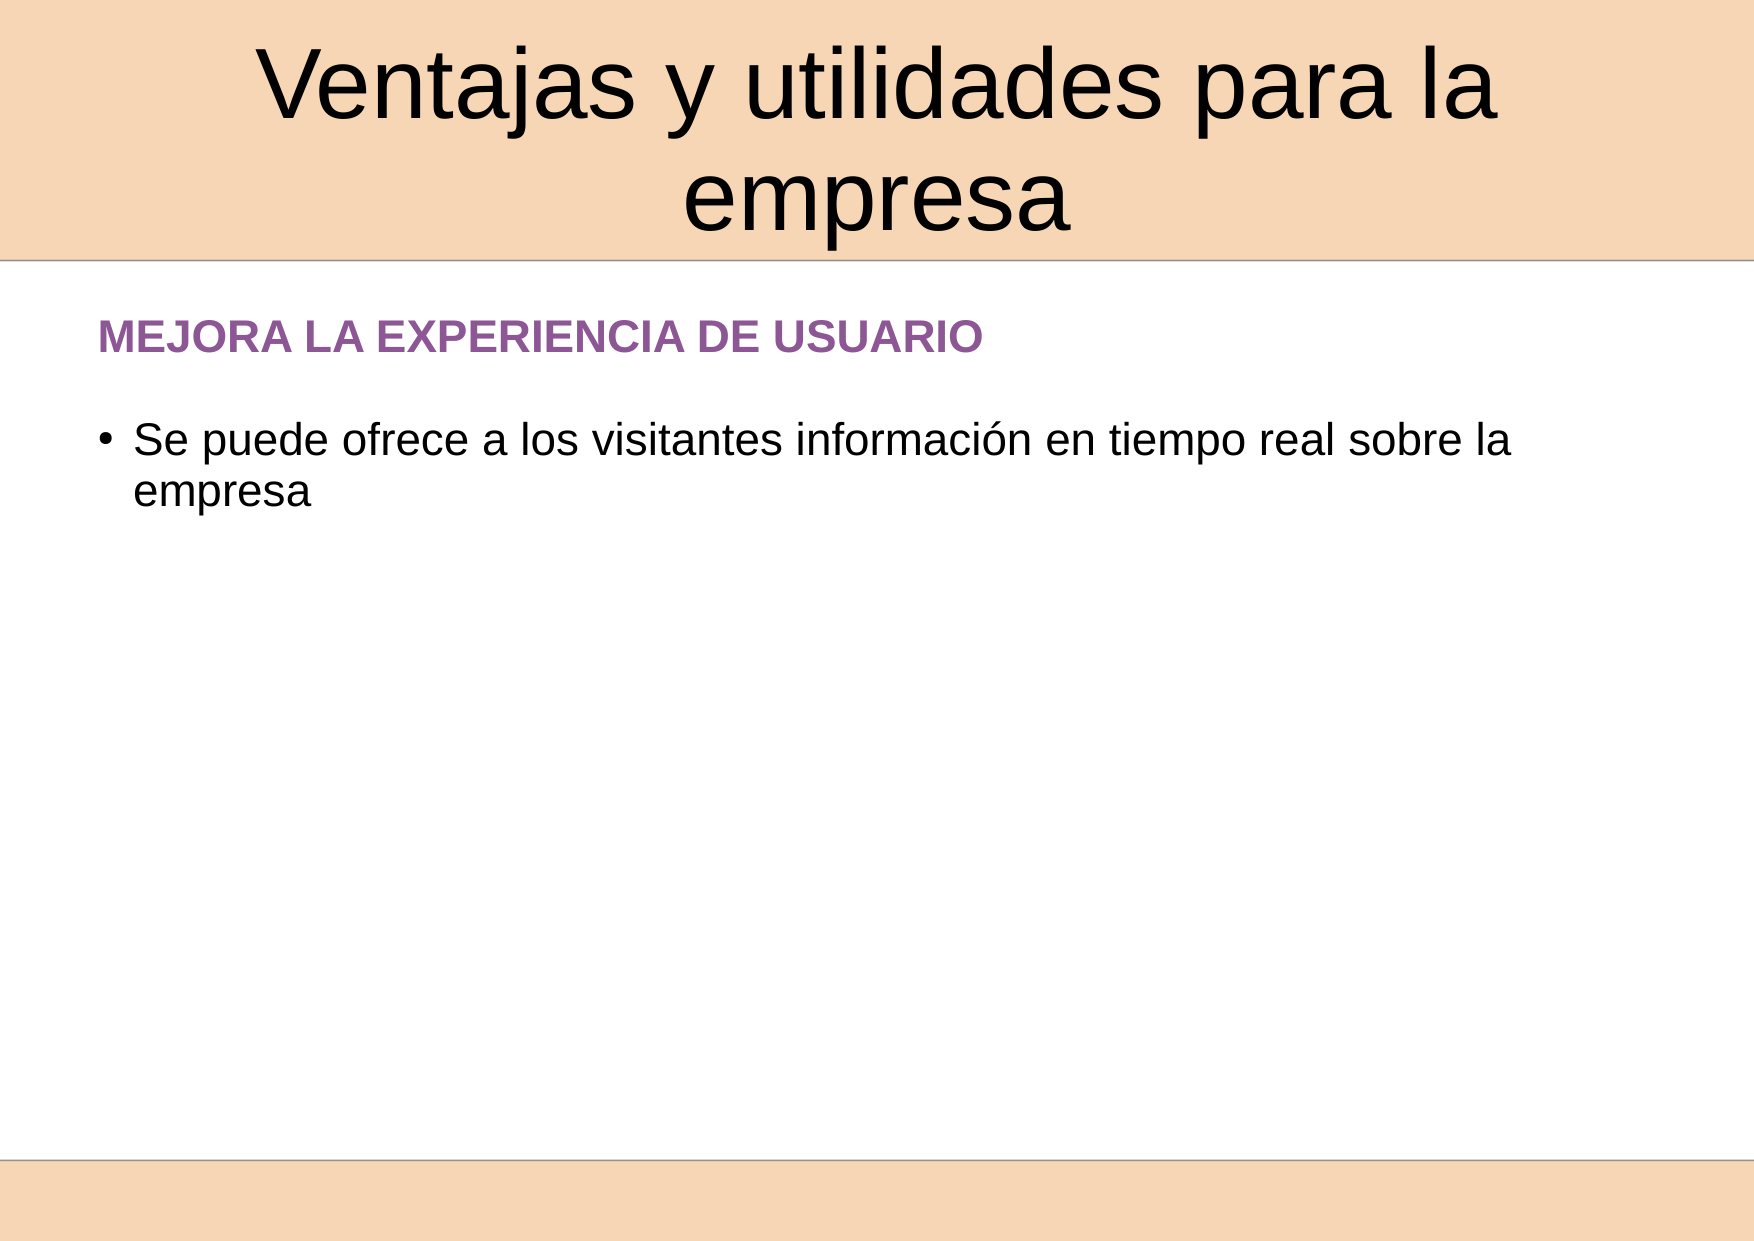

# Ventajas y utilidades para la empresa
MEJORA LA EXPERIENCIA DE USUARIO
Se puede ofrece a los visitantes información en tiempo real sobre la empresa